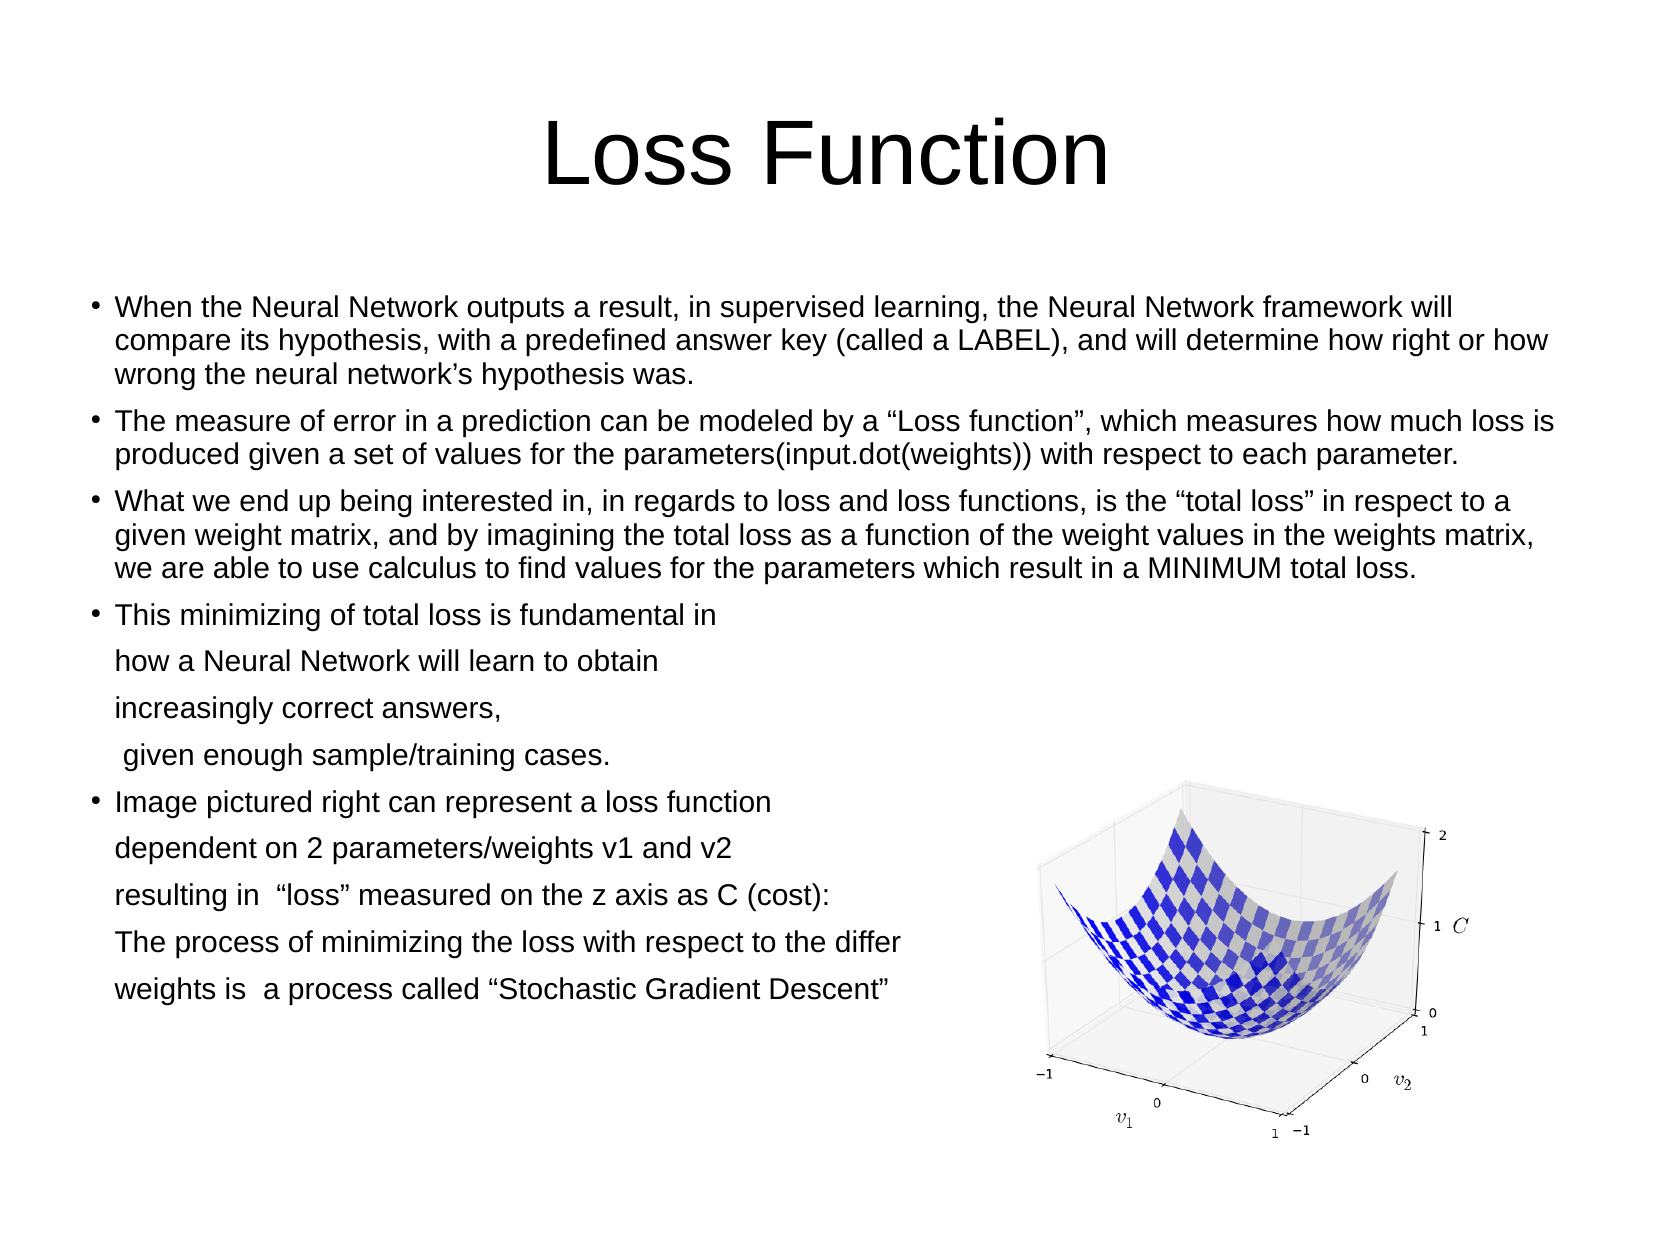

# Loss Function
When the Neural Network outputs a result, in supervised learning, the Neural Network framework will compare its hypothesis, with a predefined answer key (called a LABEL), and will determine how right or how wrong the neural network’s hypothesis was.
The measure of error in a prediction can be modeled by a “Loss function”, which measures how much loss is produced given a set of values for the parameters(input.dot(weights)) with respect to each parameter.
What we end up being interested in, in regards to loss and loss functions, is the “total loss” in respect to a given weight matrix, and by imagining the total loss as a function of the weight values in the weights matrix, we are able to use calculus to find values for the parameters which result in a MINIMUM total loss.
This minimizing of total loss is fundamental in
how a Neural Network will learn to obtain
increasingly correct answers,
 given enough sample/training cases.
Image pictured right can represent a loss function
dependent on 2 parameters/weights v1 and v2
resulting in “loss” measured on the z axis as C (cost):
The process of minimizing the loss with respect to the different
weights is a process called “Stochastic Gradient Descent”